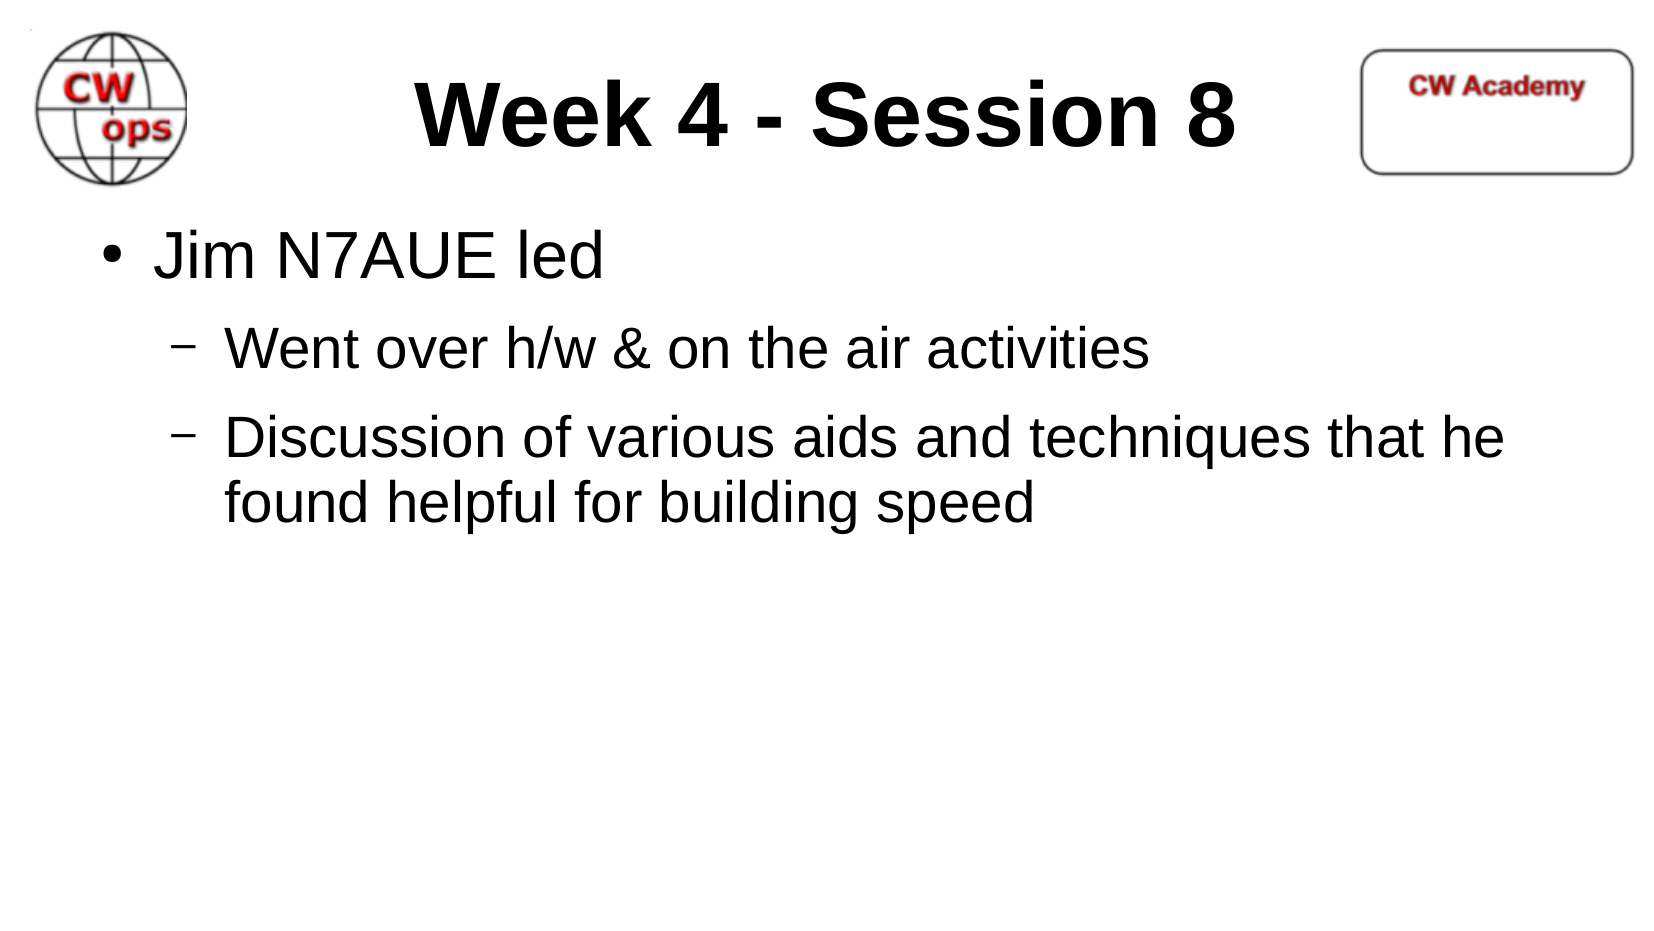

# Week 4 - Session 8
Jim N7AUE led
Went over h/w & on the air activities
Discussion of various aids and techniques that he found helpful for building speed